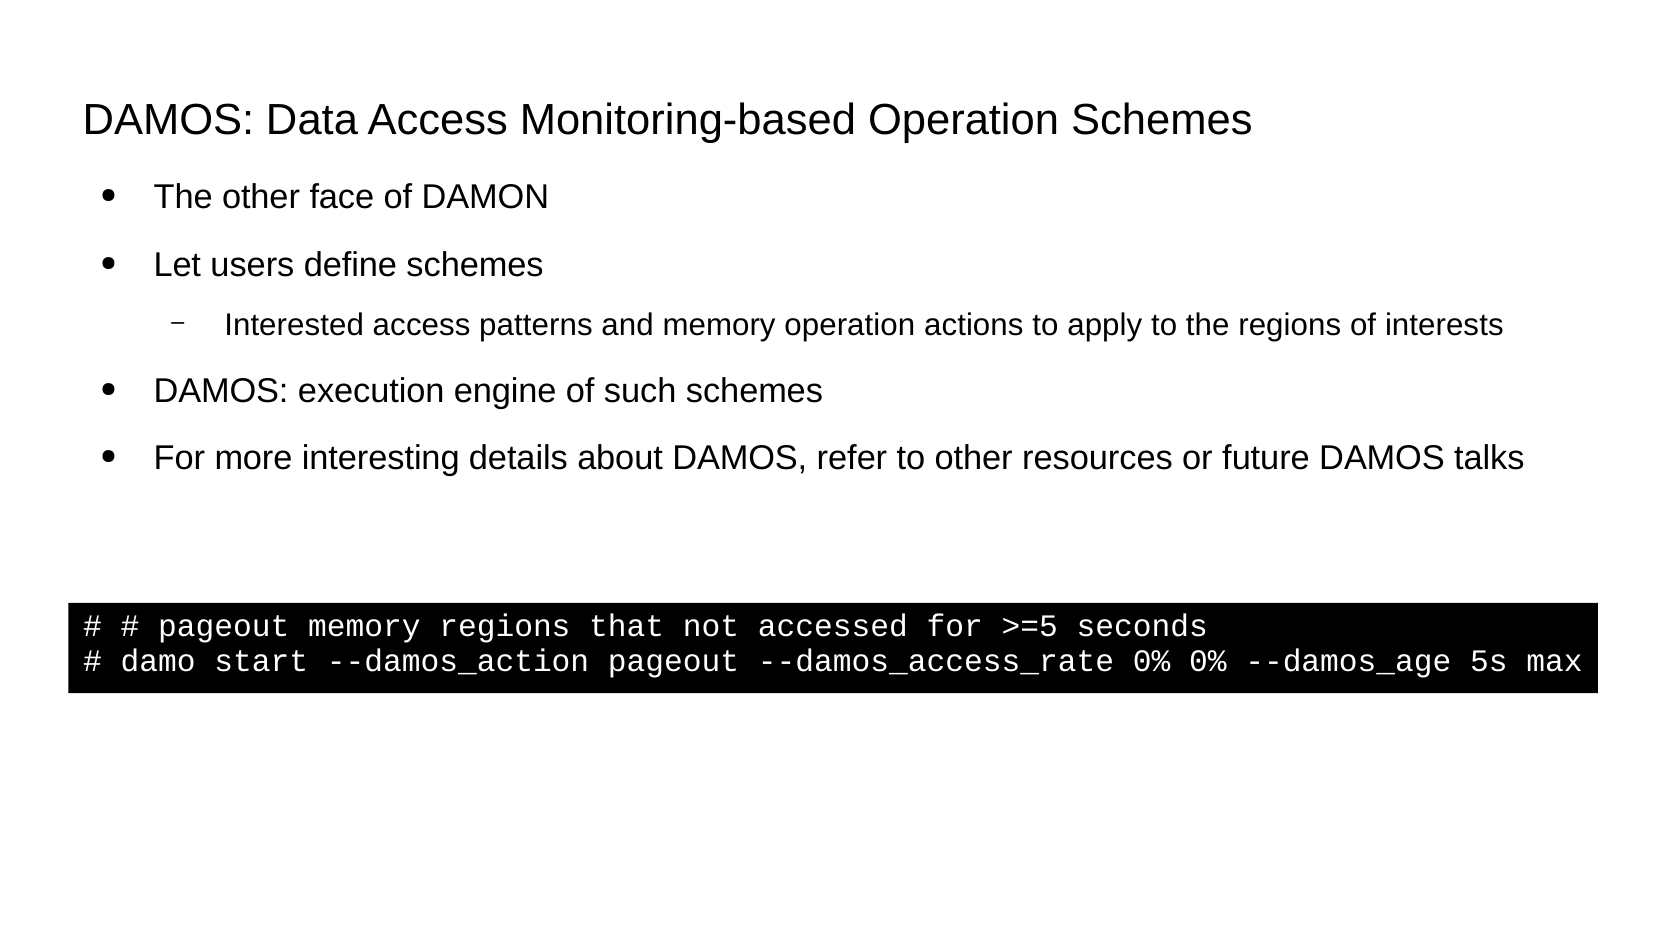

# DAMOS: Data Access Monitoring-based Operation Schemes
The other face of DAMON
Let users define schemes
Interested access patterns and memory operation actions to apply to the regions of interests
DAMOS: execution engine of such schemes
For more interesting details about DAMOS, refer to other resources or future DAMOS talks
# # pageout memory regions that not accessed for >=5 seconds
# damo start --damos_action pageout --damos_access_rate 0% 0% --damos_age 5s max